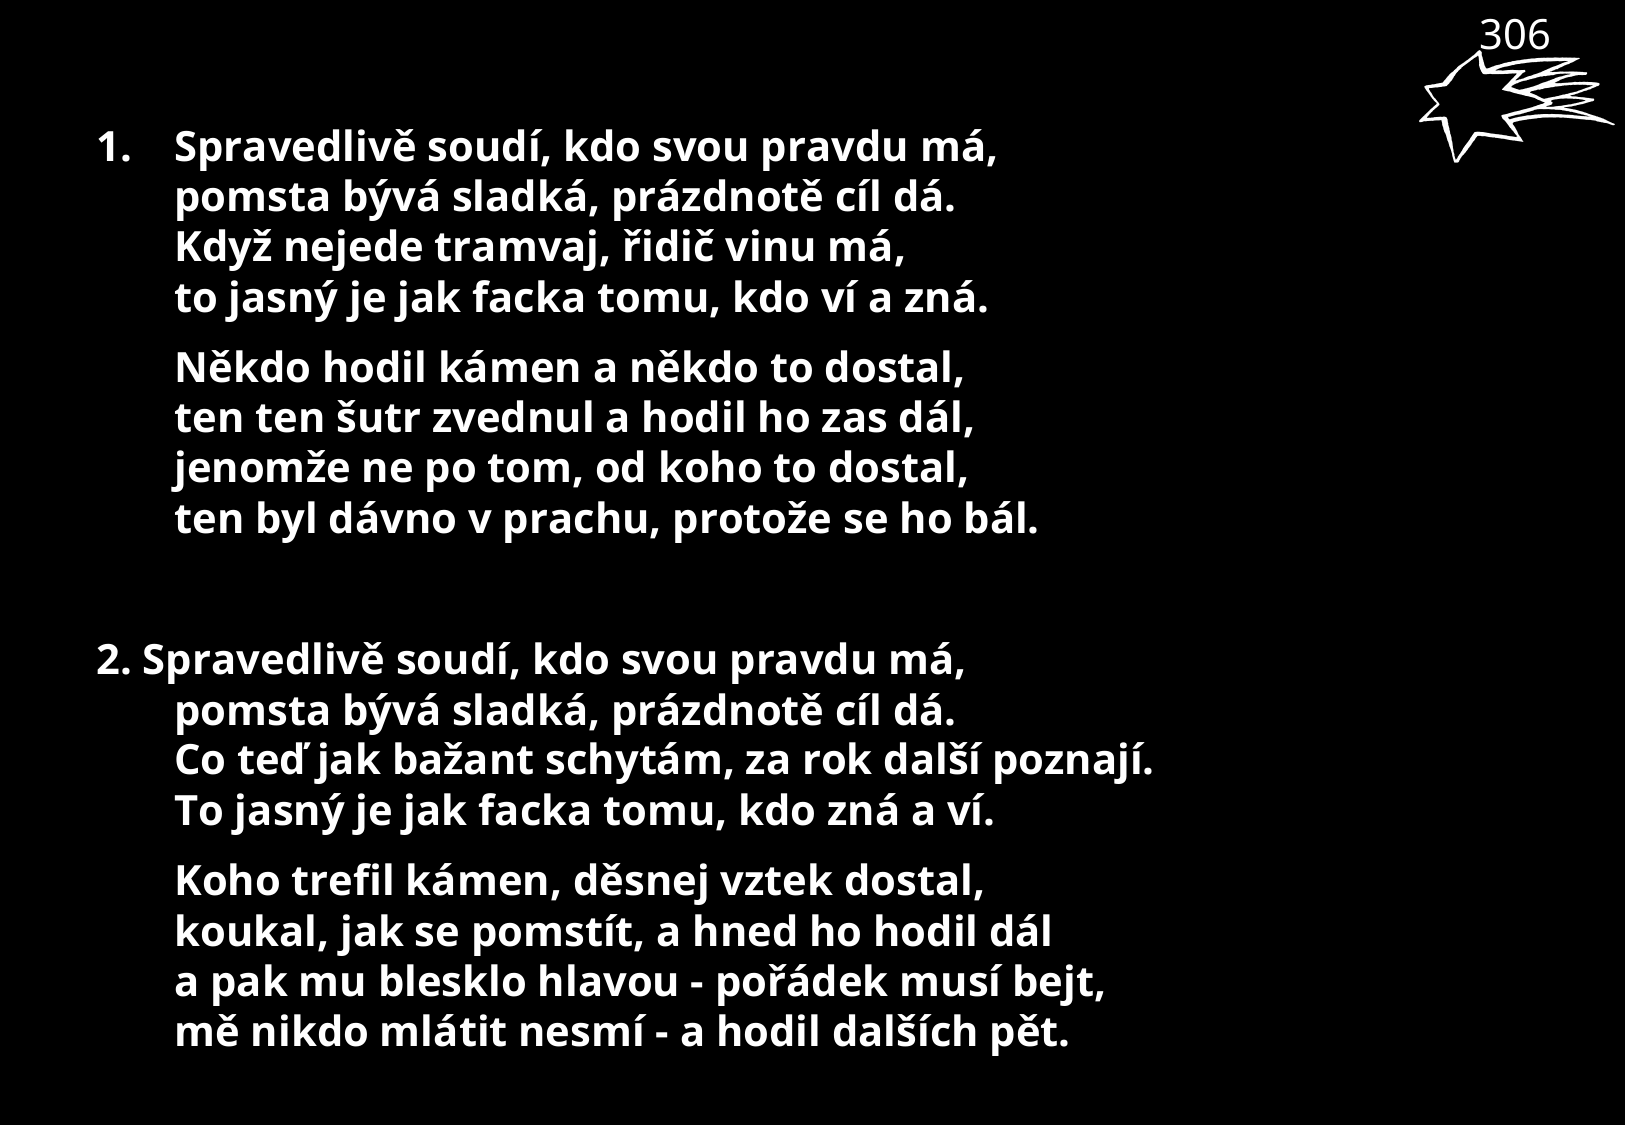

306
# Spravedlivě soudí, kdo svou pravdu má, pomsta bývá sladká, prázdnotě cíl dá. Když nejede tramvaj, řidič vinu má, to jasný je jak facka tomu, kdo ví a zná.
	Někdo hodil kámen a někdo to dostal,
ten ten šutr zvednul a hodil ho zas dál,
jenomže ne po tom, od koho to dostal,
ten byl dávno v prachu, protože se ho bál.
2. Spravedlivě soudí, kdo svou pravdu má,
pomsta bývá sladká, prázdnotě cíl dá.
Co teď jak bažant schytám, za rok další poznají.
To jasný je jak facka tomu, kdo zná a ví.
	Koho trefil kámen, děsnej vztek dostal,
koukal, jak se pomstít, a hned ho hodil dál
a pak mu blesklo hlavou - pořádek musí bejt,
mě nikdo mlátit nesmí - a hodil dalších pět.